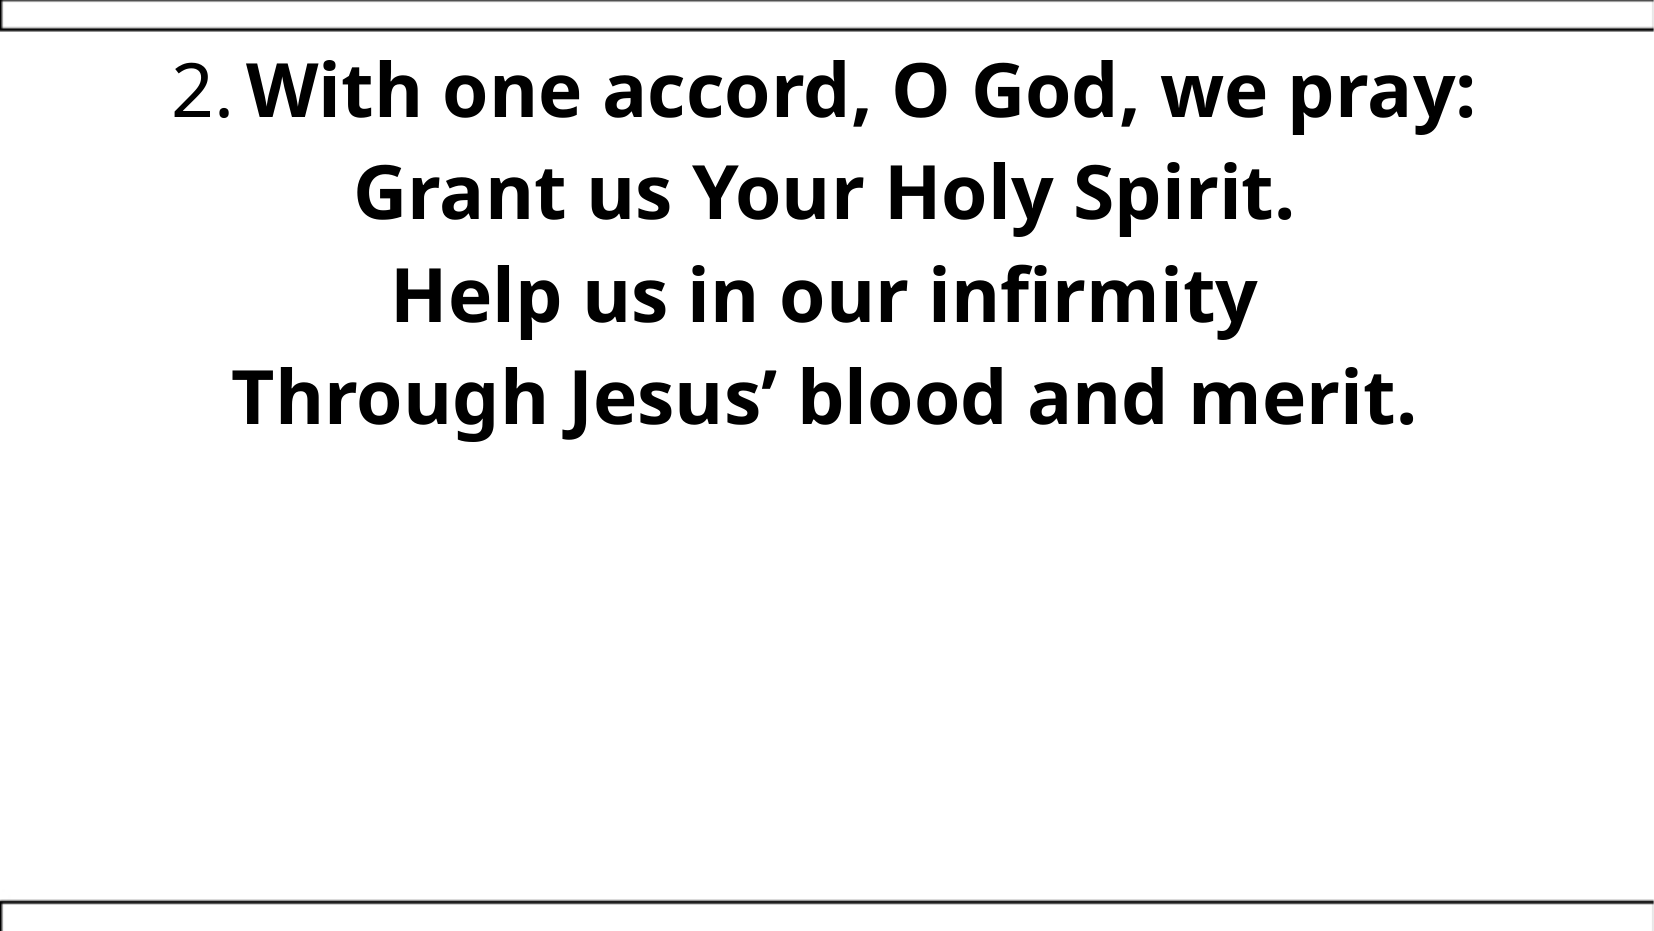

2.	With one accord, O God, we pray:
Grant us Your Holy Spirit.
Help us in our infirmity
Through Jesus’ blood and merit.